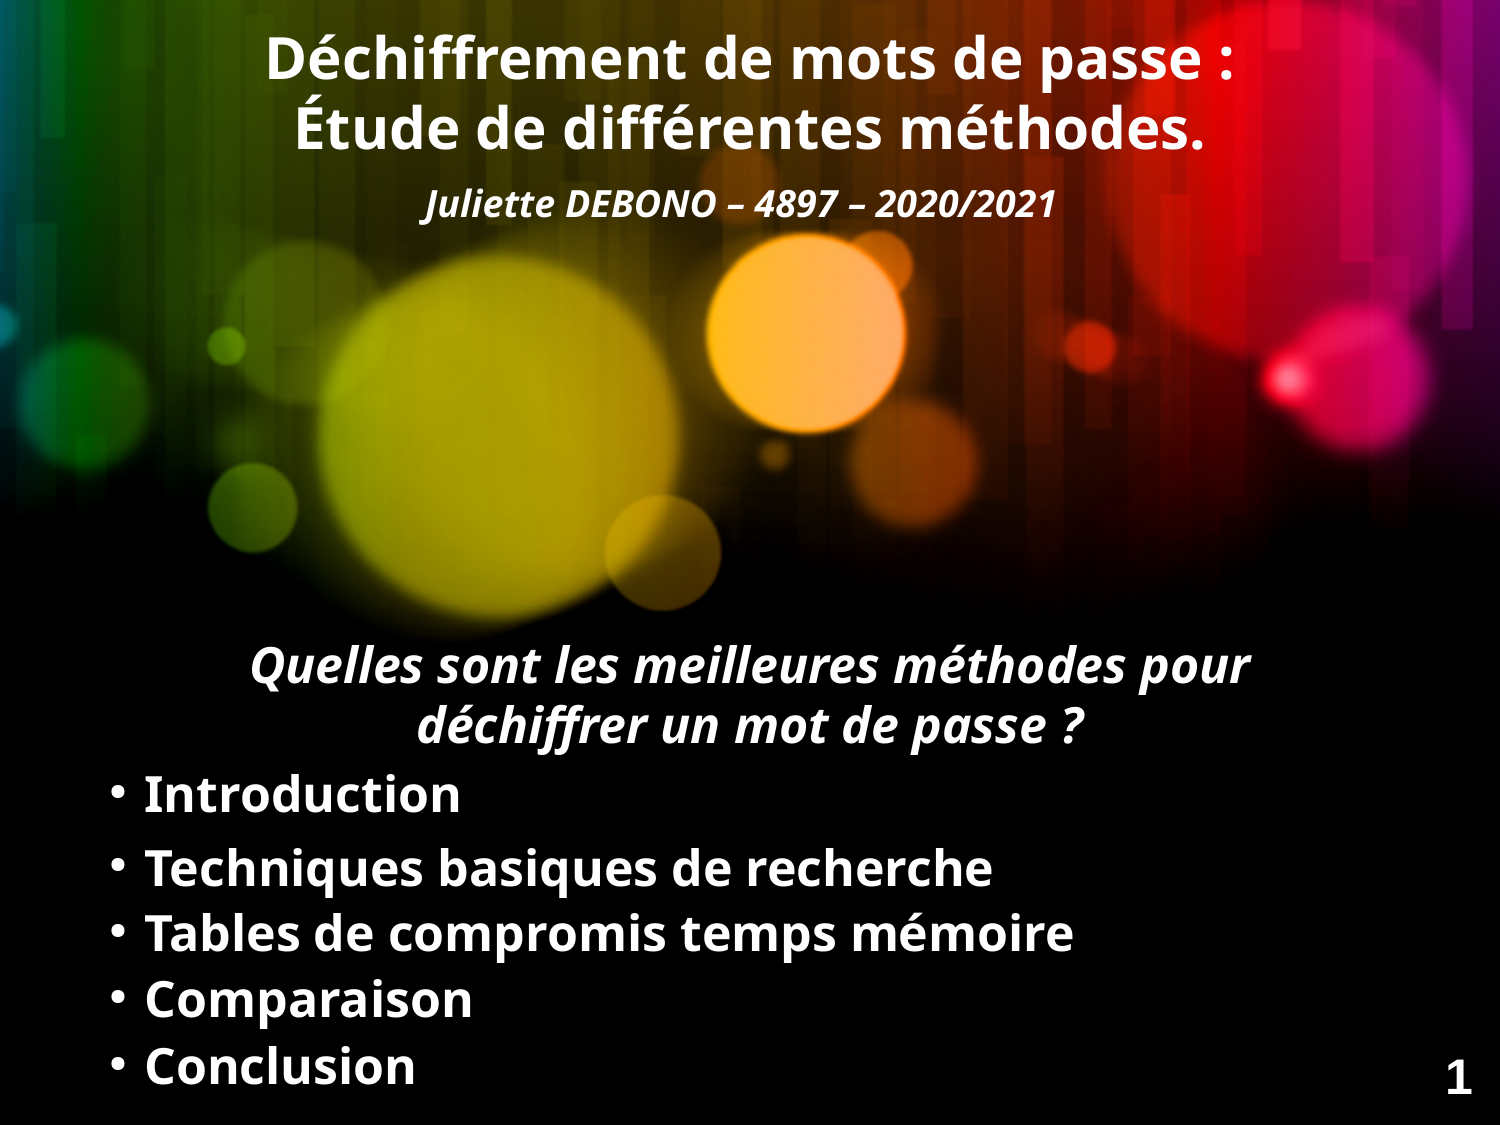

# Déchiffrement de mots de passe : Étude de différentes méthodes.
Juliette DEBONO – 4897 – 2020/2021
Quelles sont les meilleures méthodes pour déchiffrer un mot de passe ?
Introduction
Techniques basiques de recherche
Tables de compromis temps mémoire
Comparaison
Conclusion